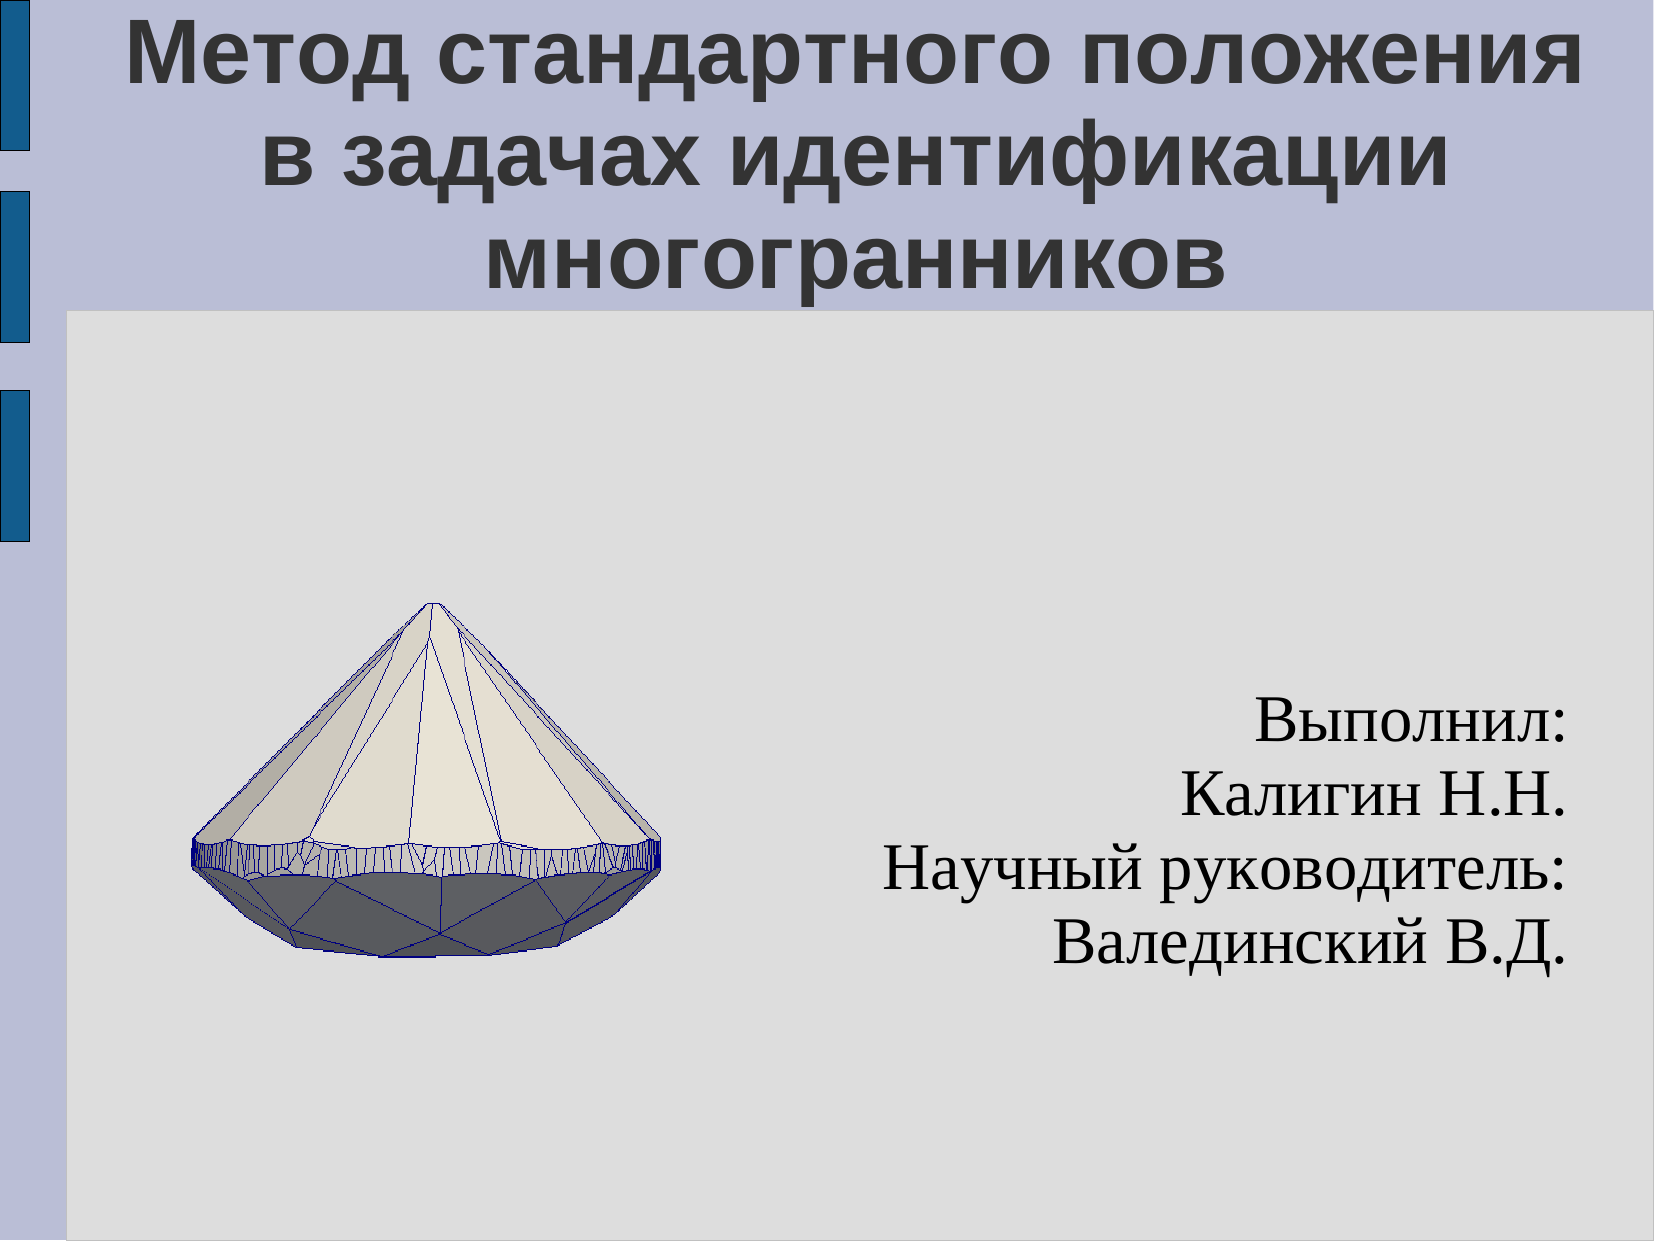

# Метод стандартного положения в задачах идентификации многогранников
Выполнил:
Калигин Н.Н.
Научный руководитель:
Валединский В.Д.